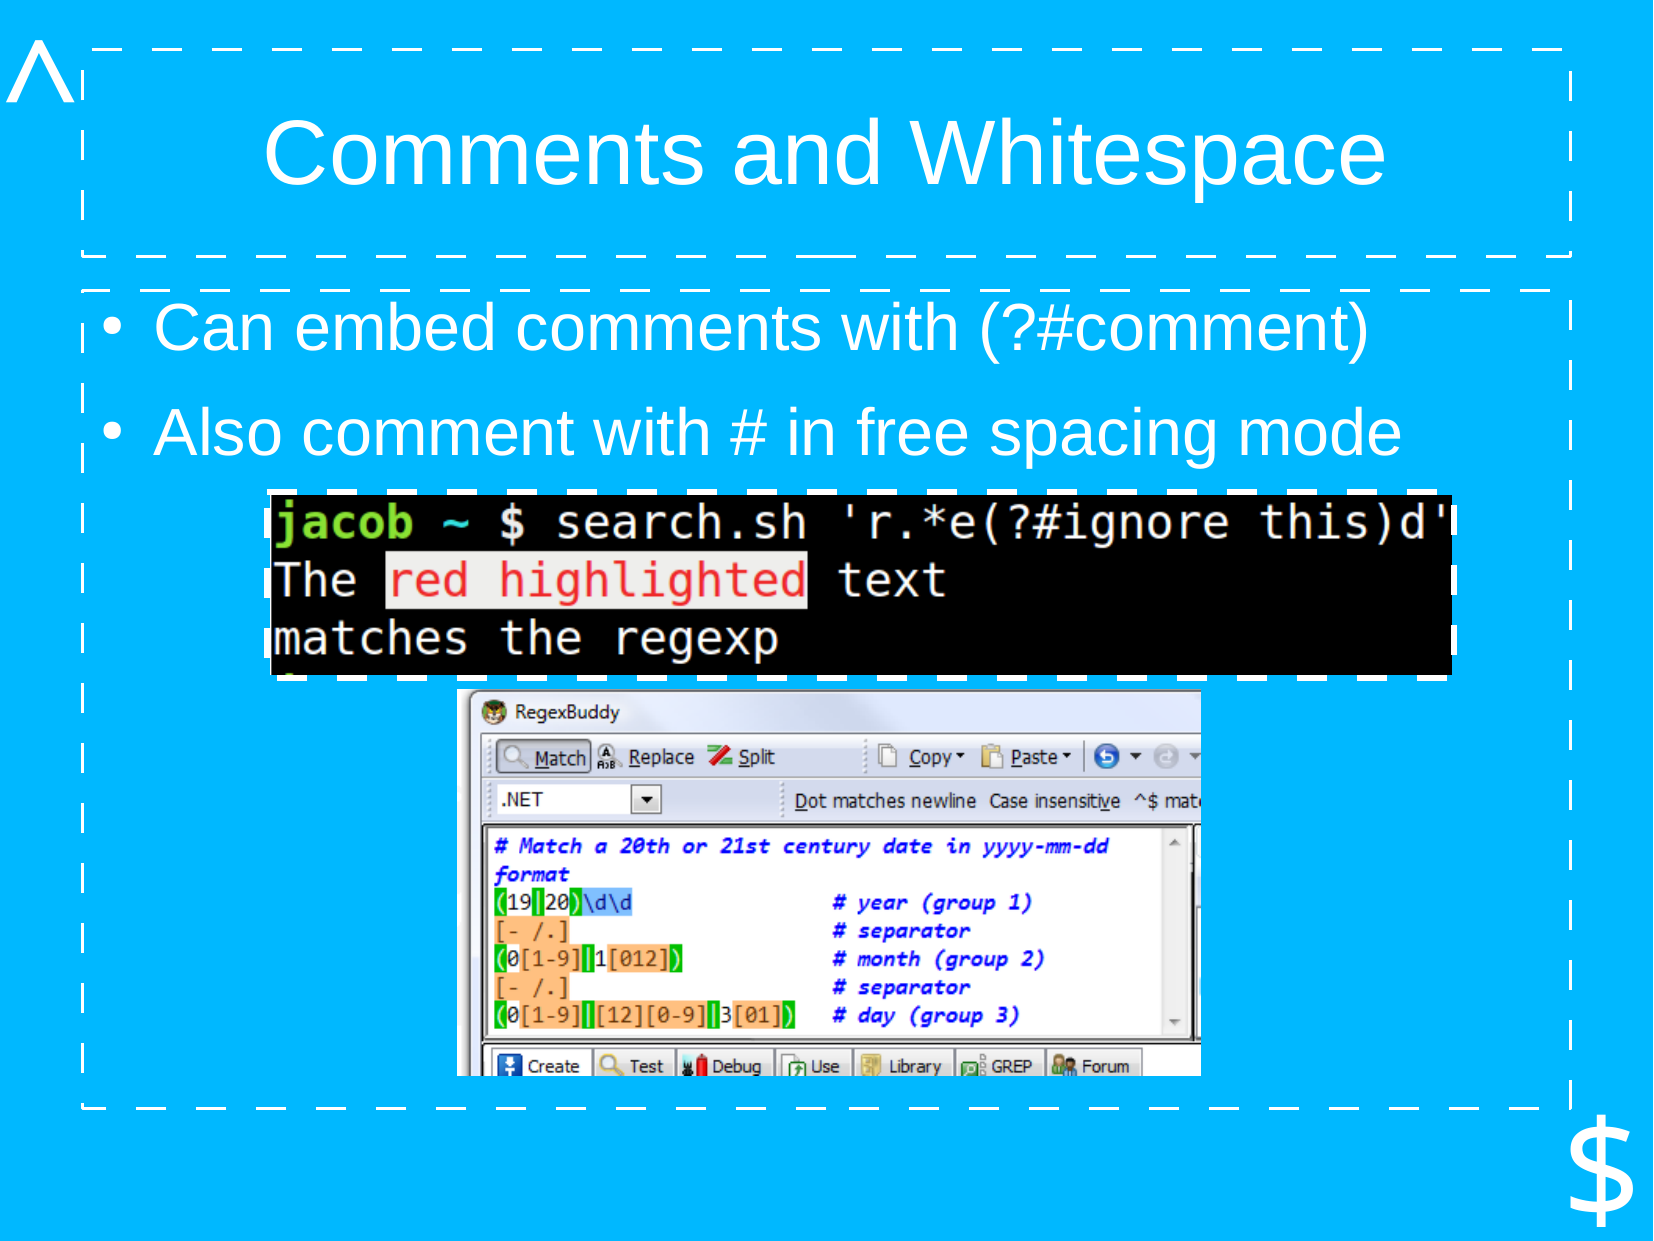

# Comments and Whitespace
Can embed comments with (?#comment)
Also comment with # in free spacing mode